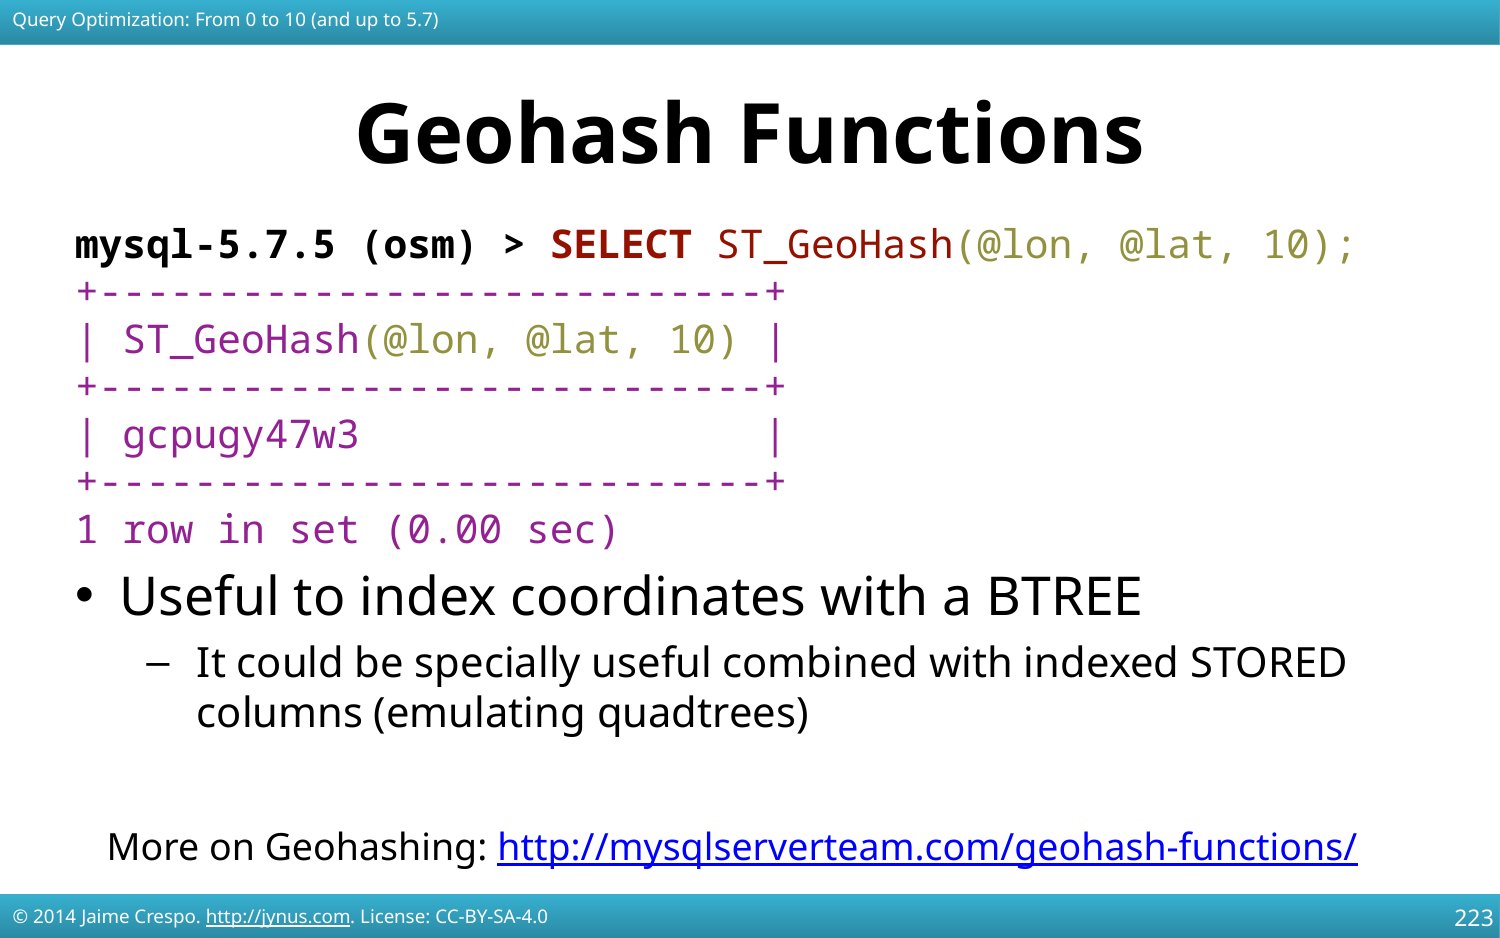

# Geohash Functions
mysql-5.7.5 (osm) > SELECT ST_GeoHash(@lon, @lat, 10);
+----------------------------+
| ST_GeoHash(@lon, @lat, 10) |
+----------------------------+
| gcpugy47w3 |
+----------------------------+
1 row in set (0.00 sec)
Useful to index coordinates with a BTREE
It could be specially useful combined with indexed STORED columns (emulating quadtrees)
More on Geohashing: http://mysqlserverteam.com/geohash-functions/